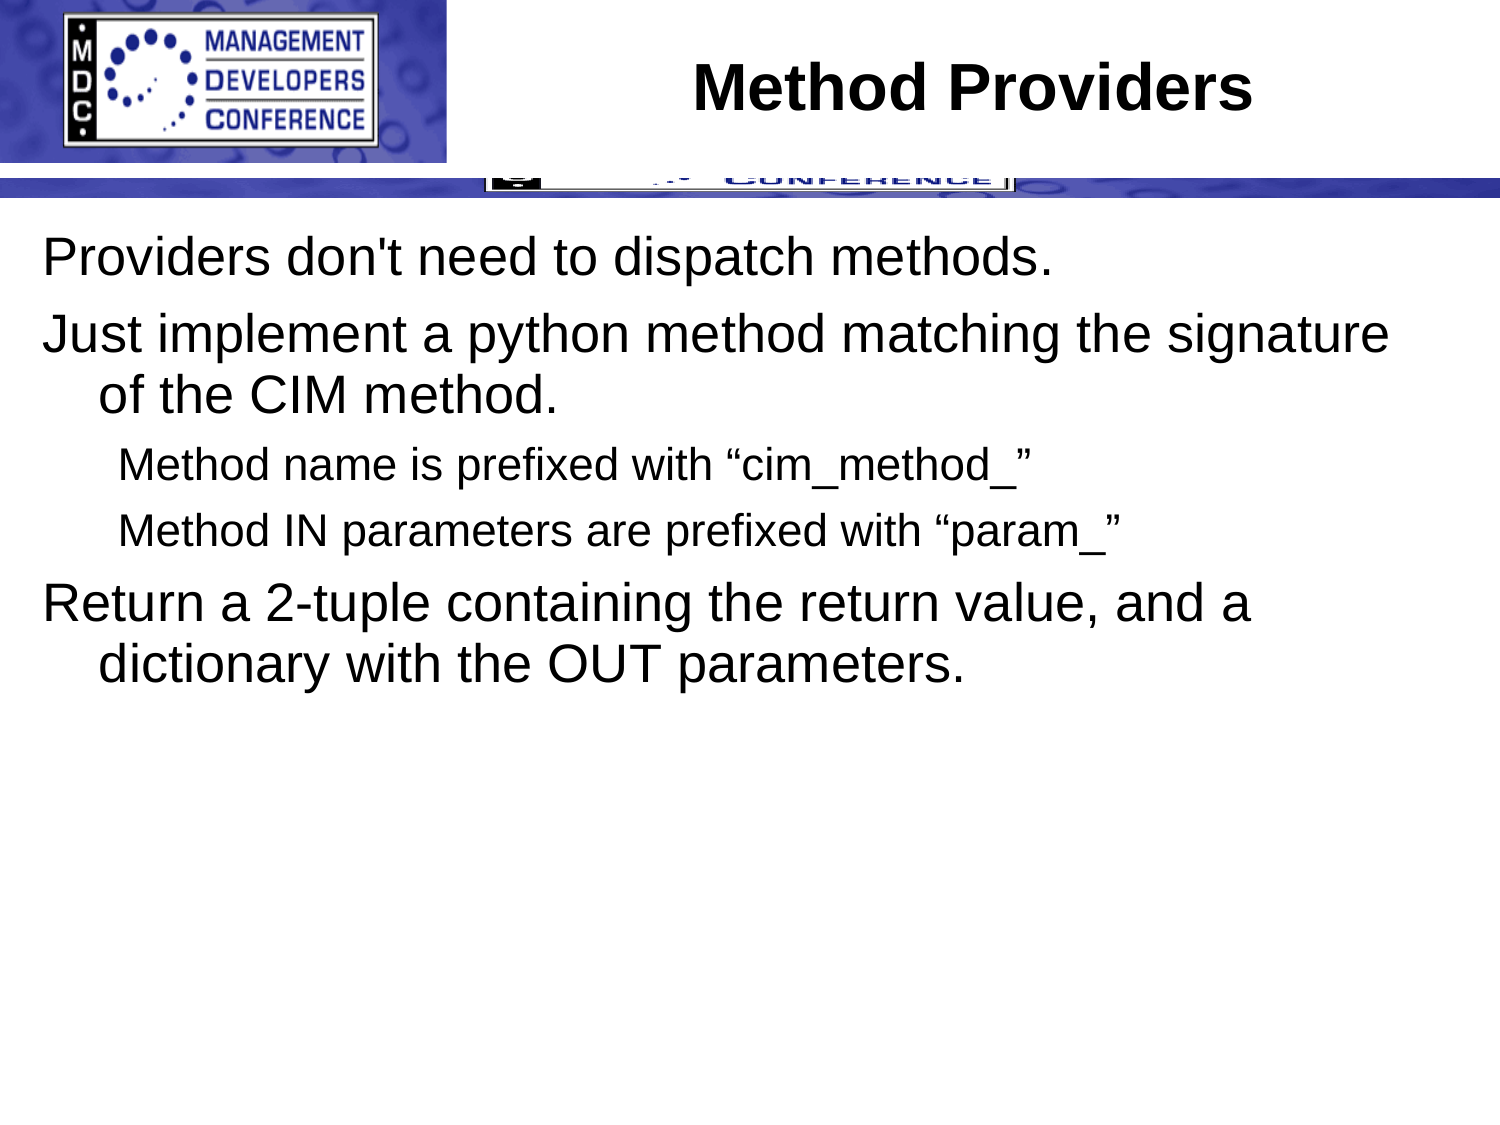

# Method Providers
Providers don't need to dispatch methods.
Just implement a python method matching the signature of the CIM method.
Method name is prefixed with “cim_method_”
Method IN parameters are prefixed with “param_”
Return a 2-tuple containing the return value, and a dictionary with the OUT parameters.